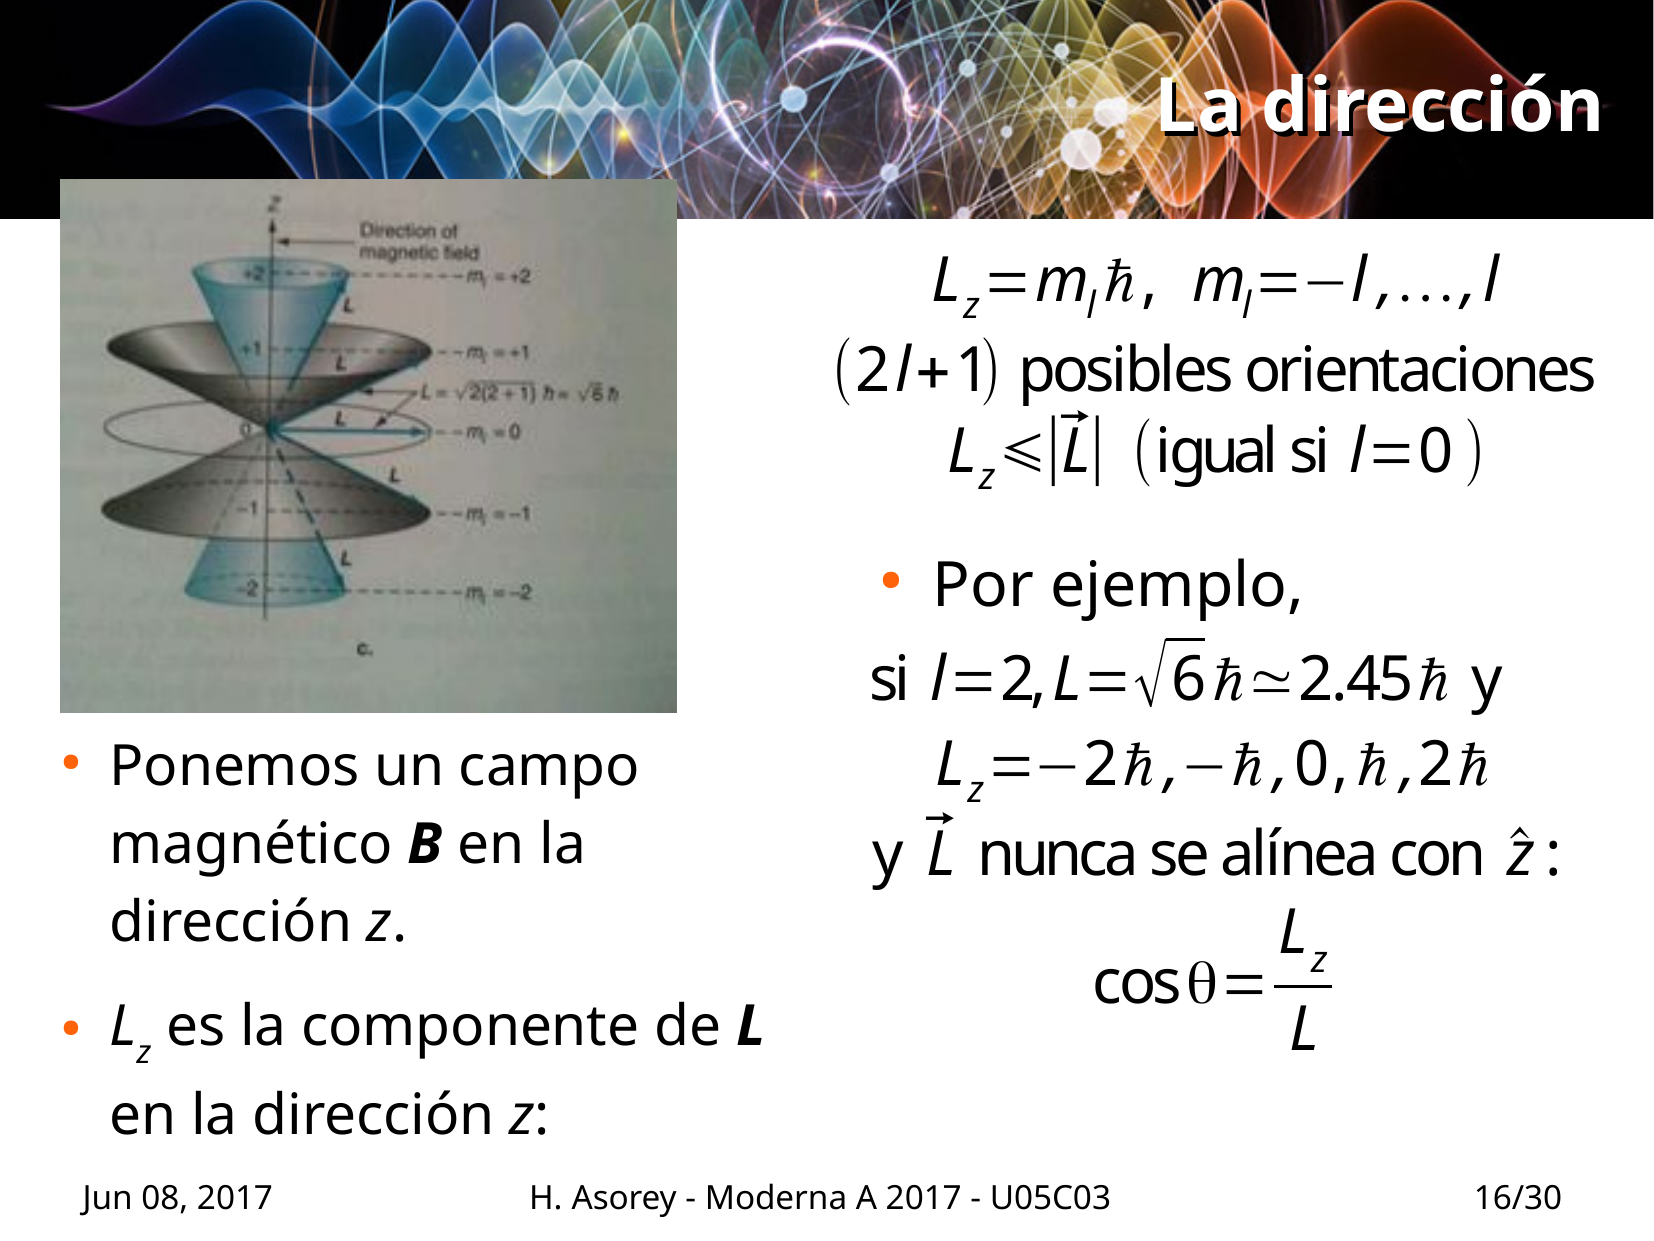

# La dirección
Por ejemplo,
Ponemos un campo magnético B en la dirección z.
Lz es la componente de L en la dirección z:
Jun 08, 2017
H. Asorey - Moderna A 2017 - U05C03
16